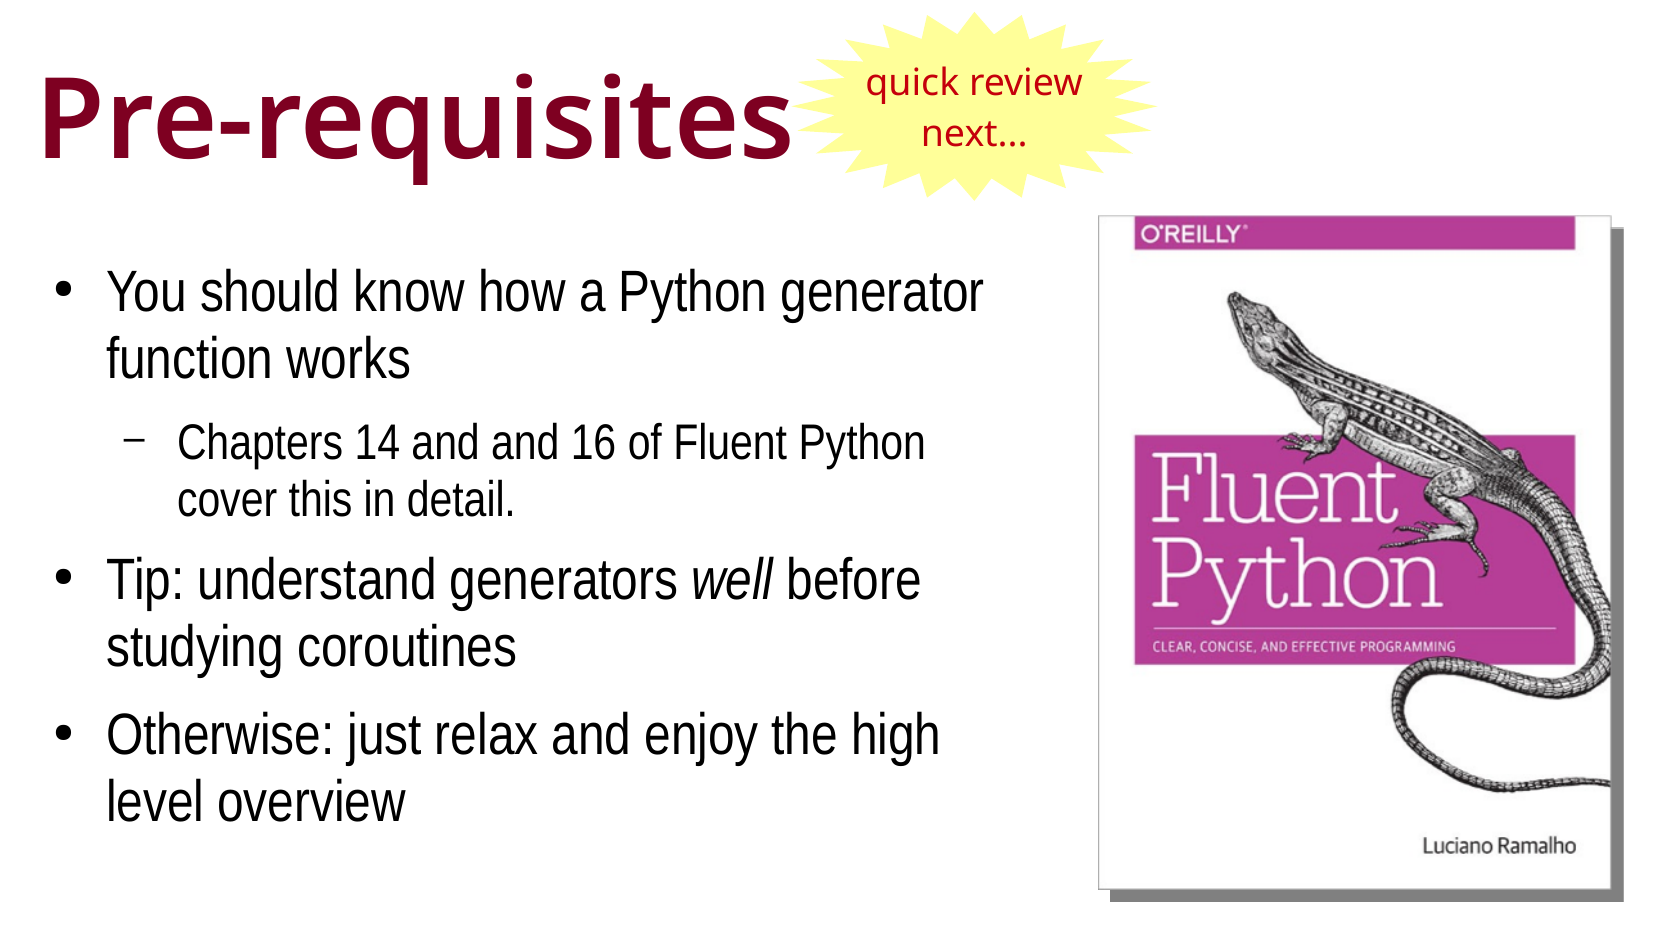

quick review
next...
# Pre-requisites
You should know how a Python generator function works
Chapters 14 and and 16 of Fluent Python cover this in detail.
Tip: understand generators well before studying coroutines
Otherwise: just relax and enjoy the high level overview